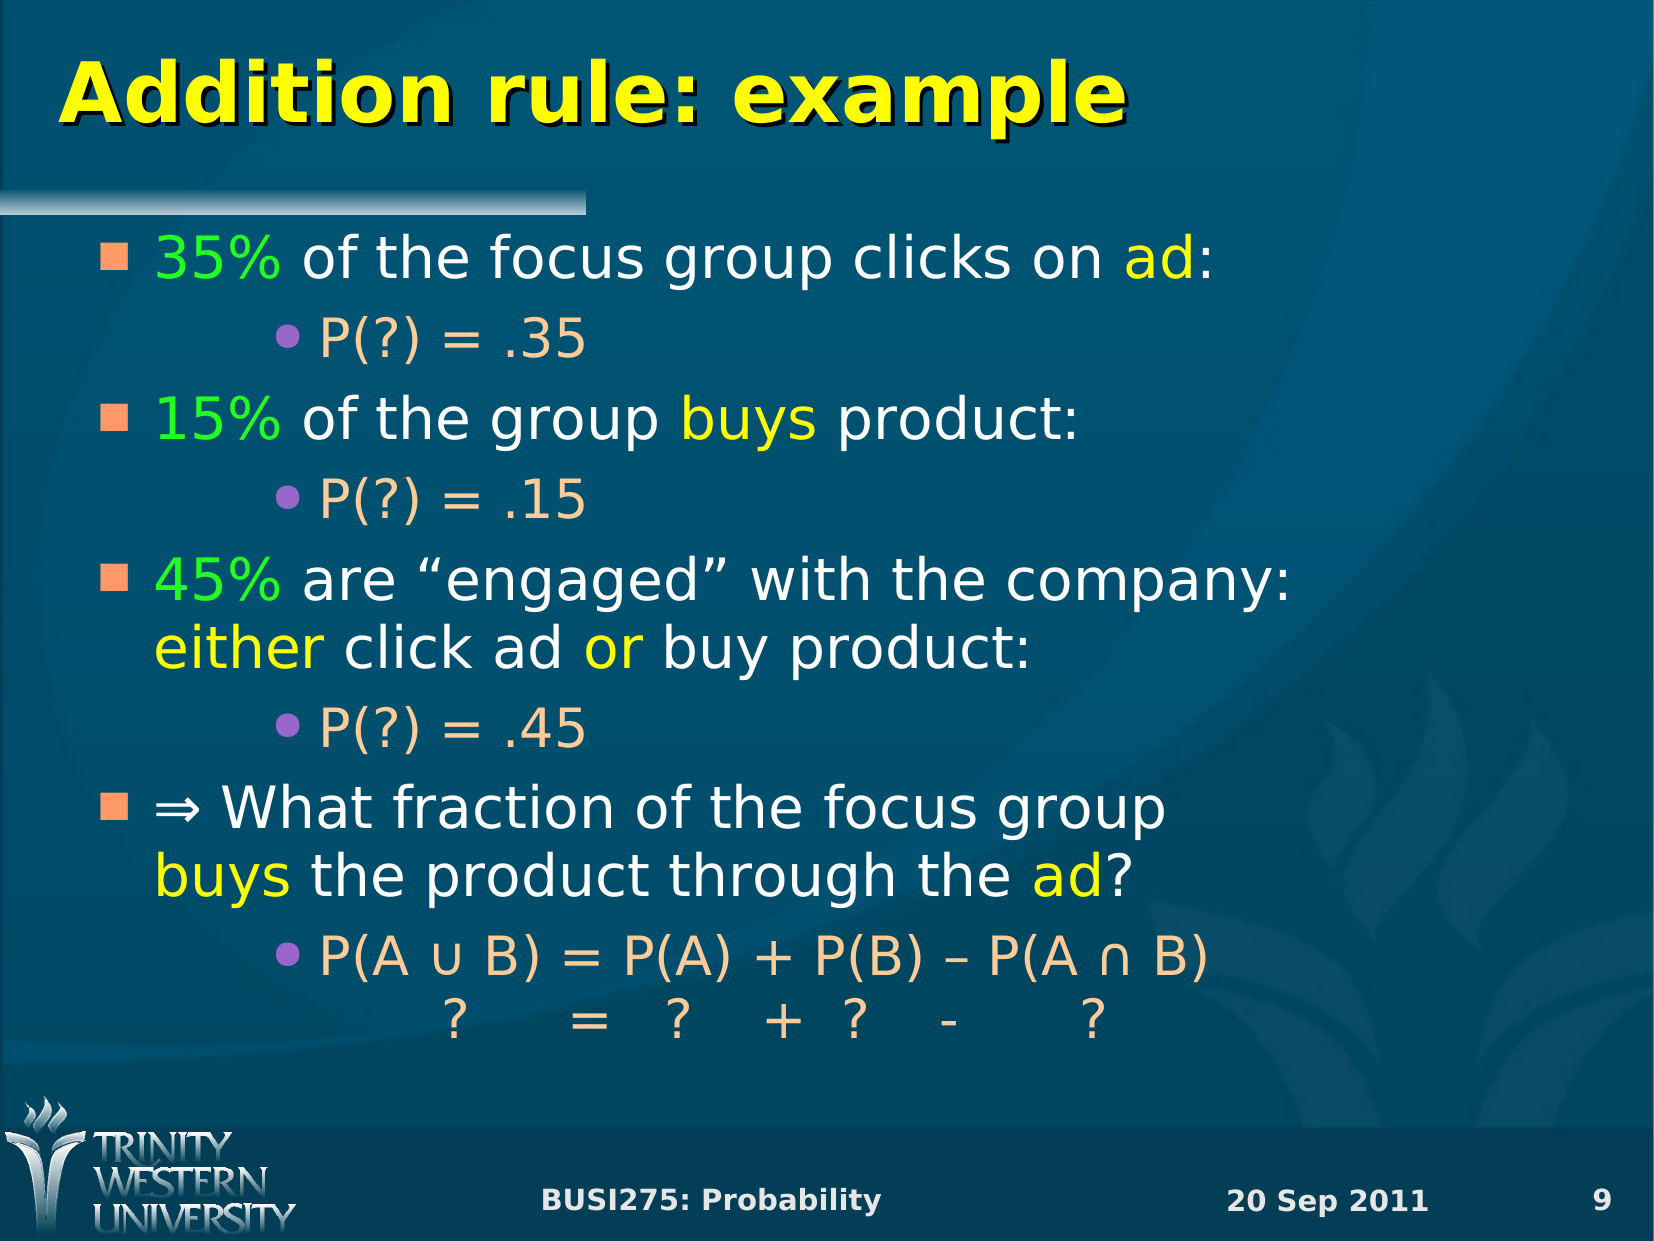

# Addition rule: example
35% of the focus group clicks on ad:
P(?) = .35
15% of the group buys product:
P(?) = .15
45% are “engaged” with the company:
either click ad or buy product:
P(?) = .45
⇒ What fraction of the focus group
buys the product through the ad?
P(A ∪ B) = P(A) + P(B) – P(A ∩ B)
	?	 = ? + ? - ?
BUSI275: Probability
20 Sep 2011
9